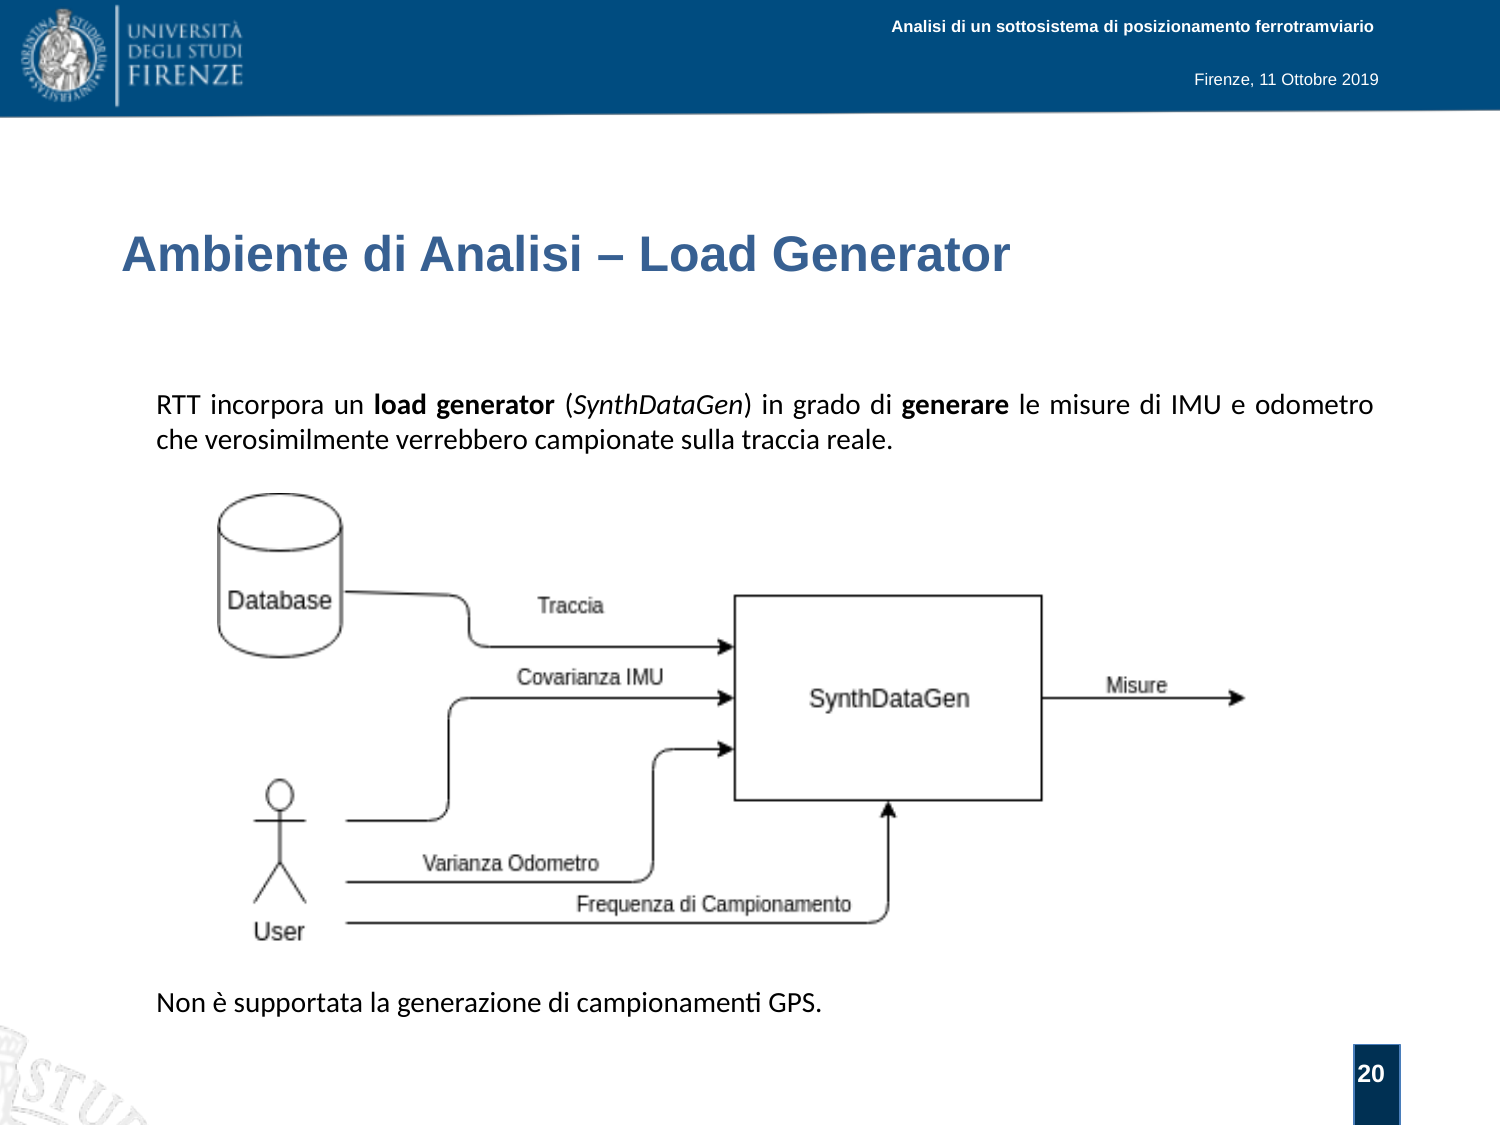

Analisi di un sottosistema di posizionamento ferrotramviario
Firenze, 11 Ottobre 2019
Ambiente di Analisi – Load Generator
RTT incorpora un load generator (SynthDataGen) in grado di generare le misure di IMU e odometro che verosimilmente verrebbero campionate sulla traccia reale.
Non è supportata la generazione di campionamenti GPS.